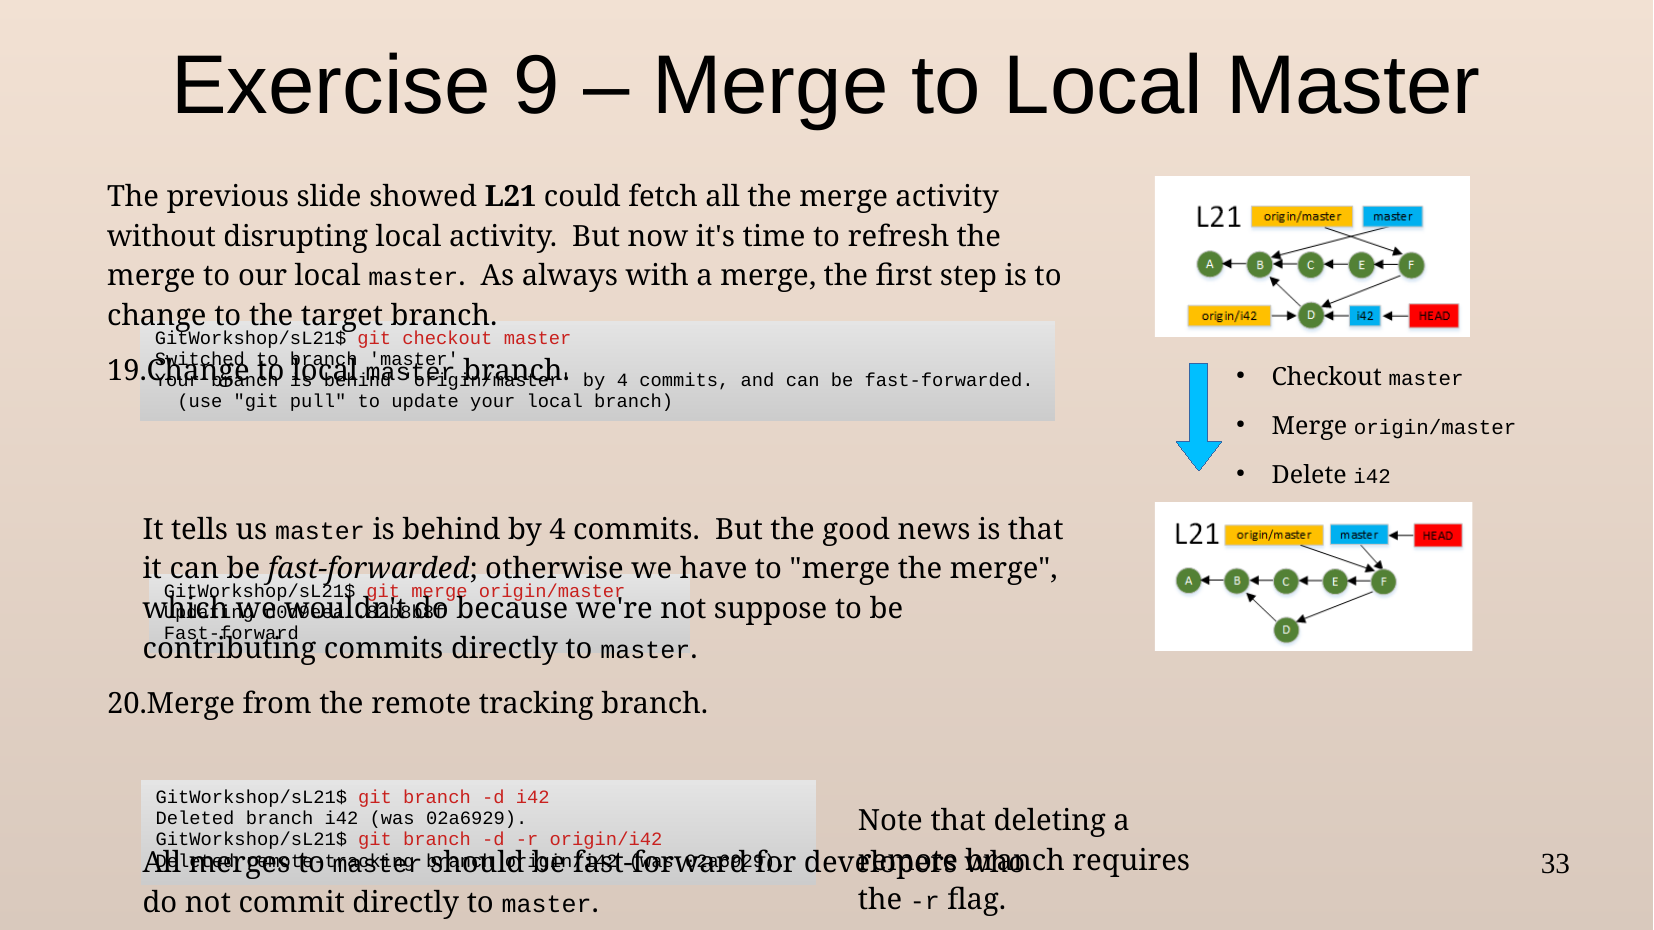

# Exercise 9 – Merge to Local Master
The previous slide showed L21 could fetch all the merge activity without disrupting local activity. But now it's time to refresh the merge to our local master. As always with a merge, the first step is to change to the target branch.
Change to local master branch.
It tells us master is behind by 4 commits. But the good news is that it can be fast-forwarded; otherwise we have to "merge the merge", which we wouldn't do because we're not suppose to be contributing commits directly to master.
Merge from the remote tracking branch.
All merges to master should be fast-forward for developers who do not commit directly to master.
Remove the local and remote i42 branch pointer.
GitWorkshop/sL21$ git checkout master
Switched to branch 'master'
Your branch is behind 'origin/master' by 4 commits, and can be fast-forwarded.
 (use "git pull" to update your local branch)
Checkout master
Merge origin/master
Delete i42
GitWorkshop/sL21$ git merge origin/master
Updating d0d9eea..82b8b8f
Fast-forward
GitWorkshop/sL21$ git branch -d i42
Deleted branch i42 (was 02a6929).
GitWorkshop/sL21$ git branch -d -r origin/i42
Deleted remote-tracking branch origin/i42 (was 02a6929).
Note that deleting a remote branch requires the -r flag.
33